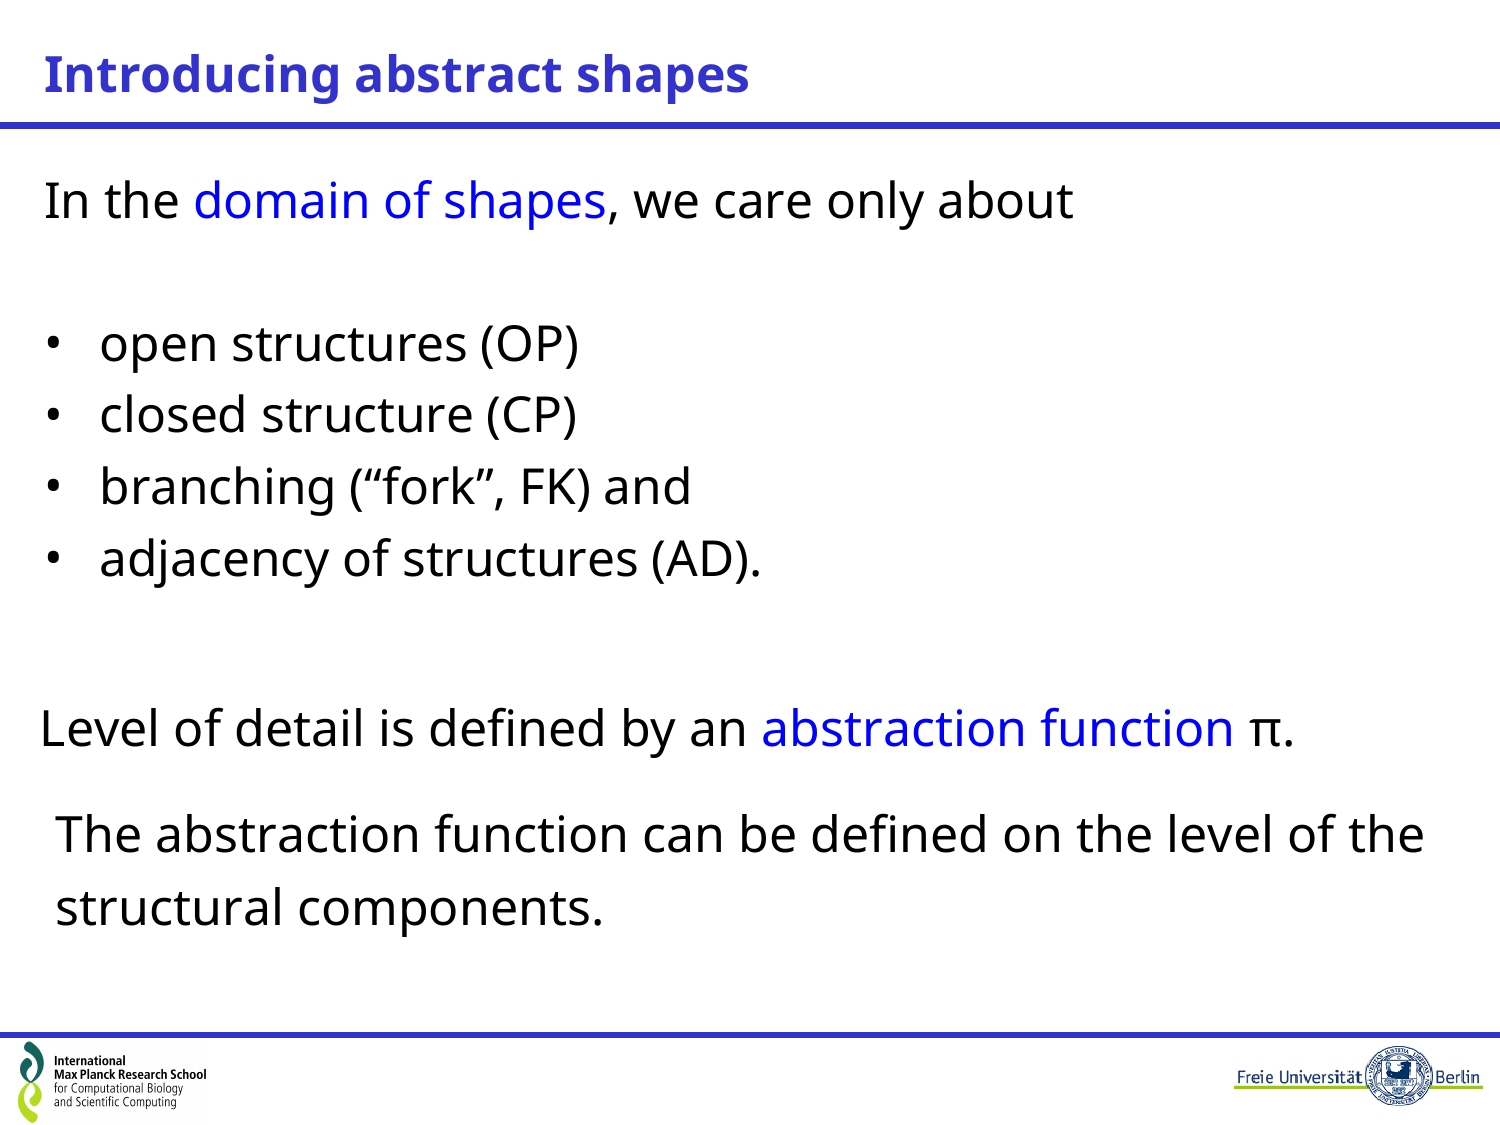

# Introducing abstract shapes
In the domain of shapes, we care only about
open structures (OP)
closed structure (CP)
branching (“fork”, FK) and
adjacency of structures (AD).
Level of detail is defined by an abstraction function π.
The abstraction function can be defined on the level of the
structural components.